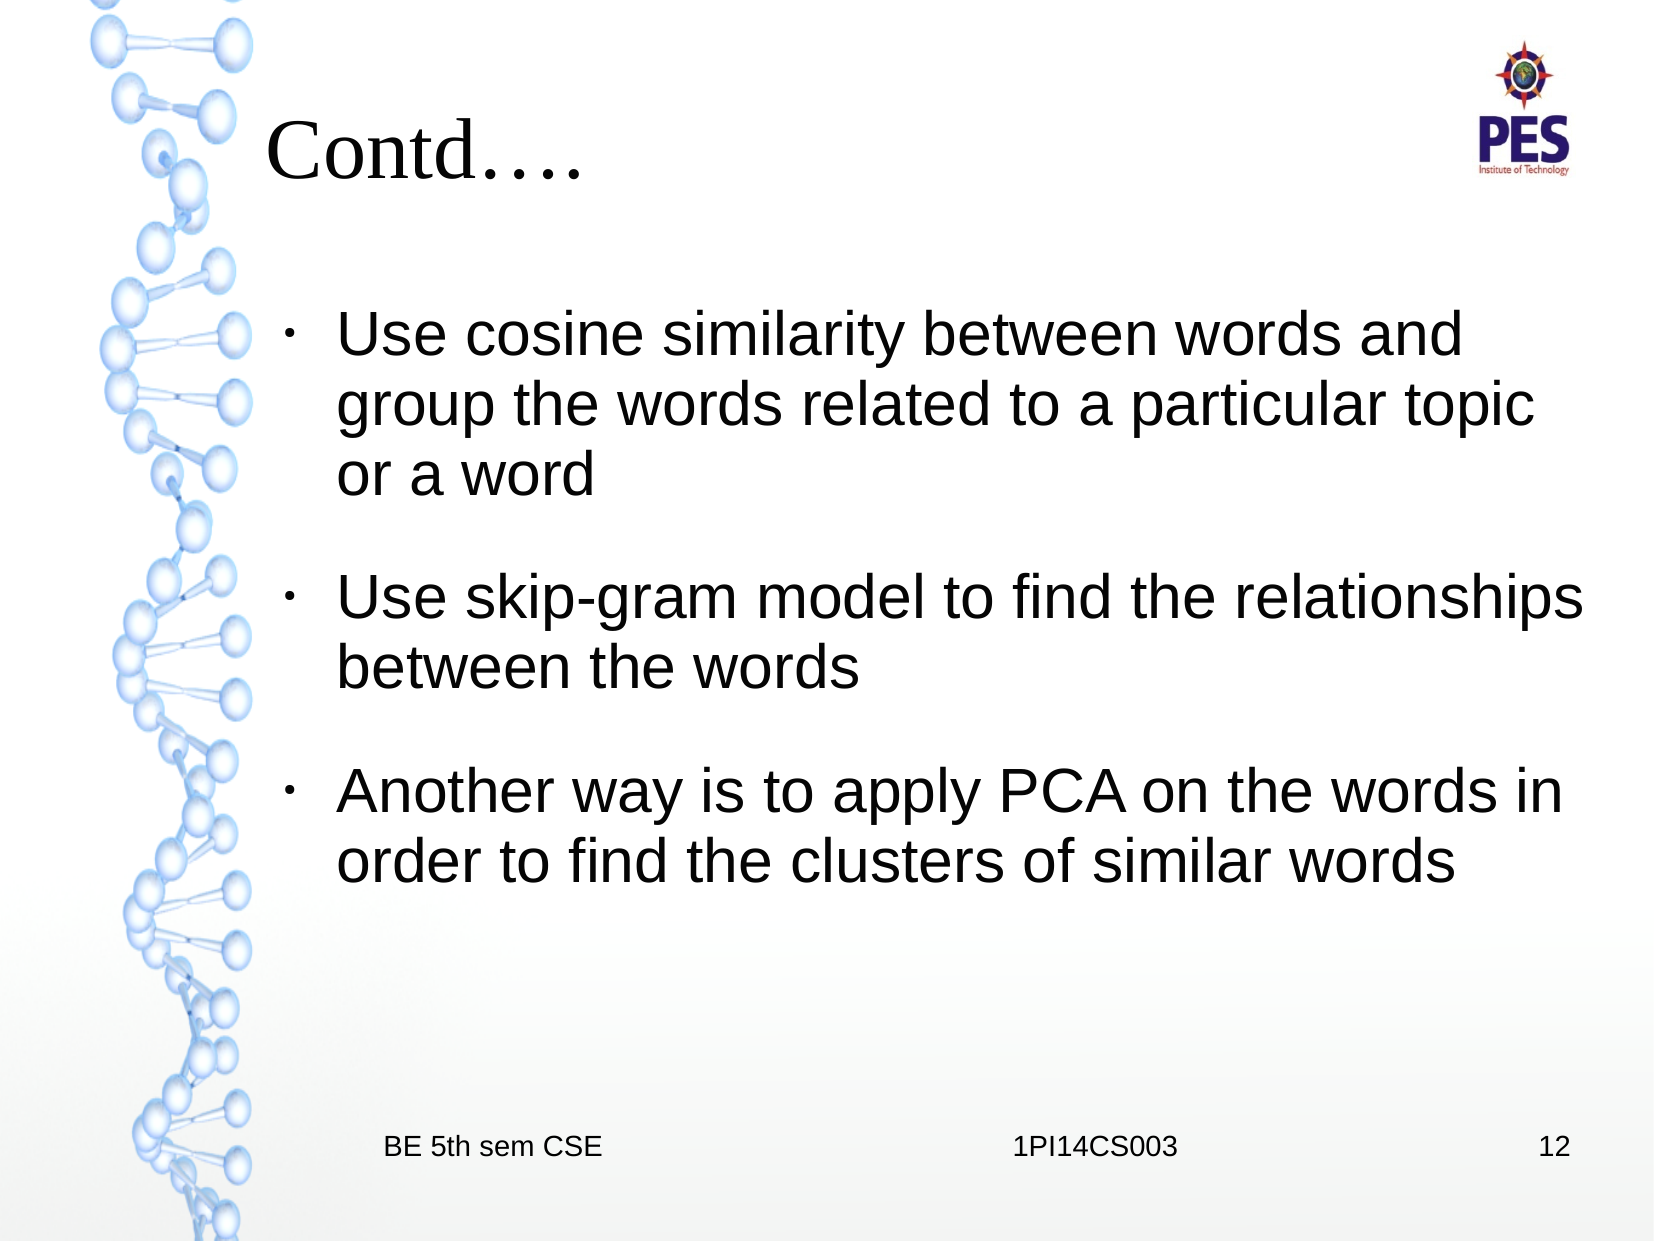

# Contd….
Use cosine similarity between words and group the words related to a particular topic or a word
Use skip-gram model to find the relationships between the words
Another way is to apply PCA on the words in order to find the clusters of similar words
 BE 5th sem CSE
1PI14CS003
12